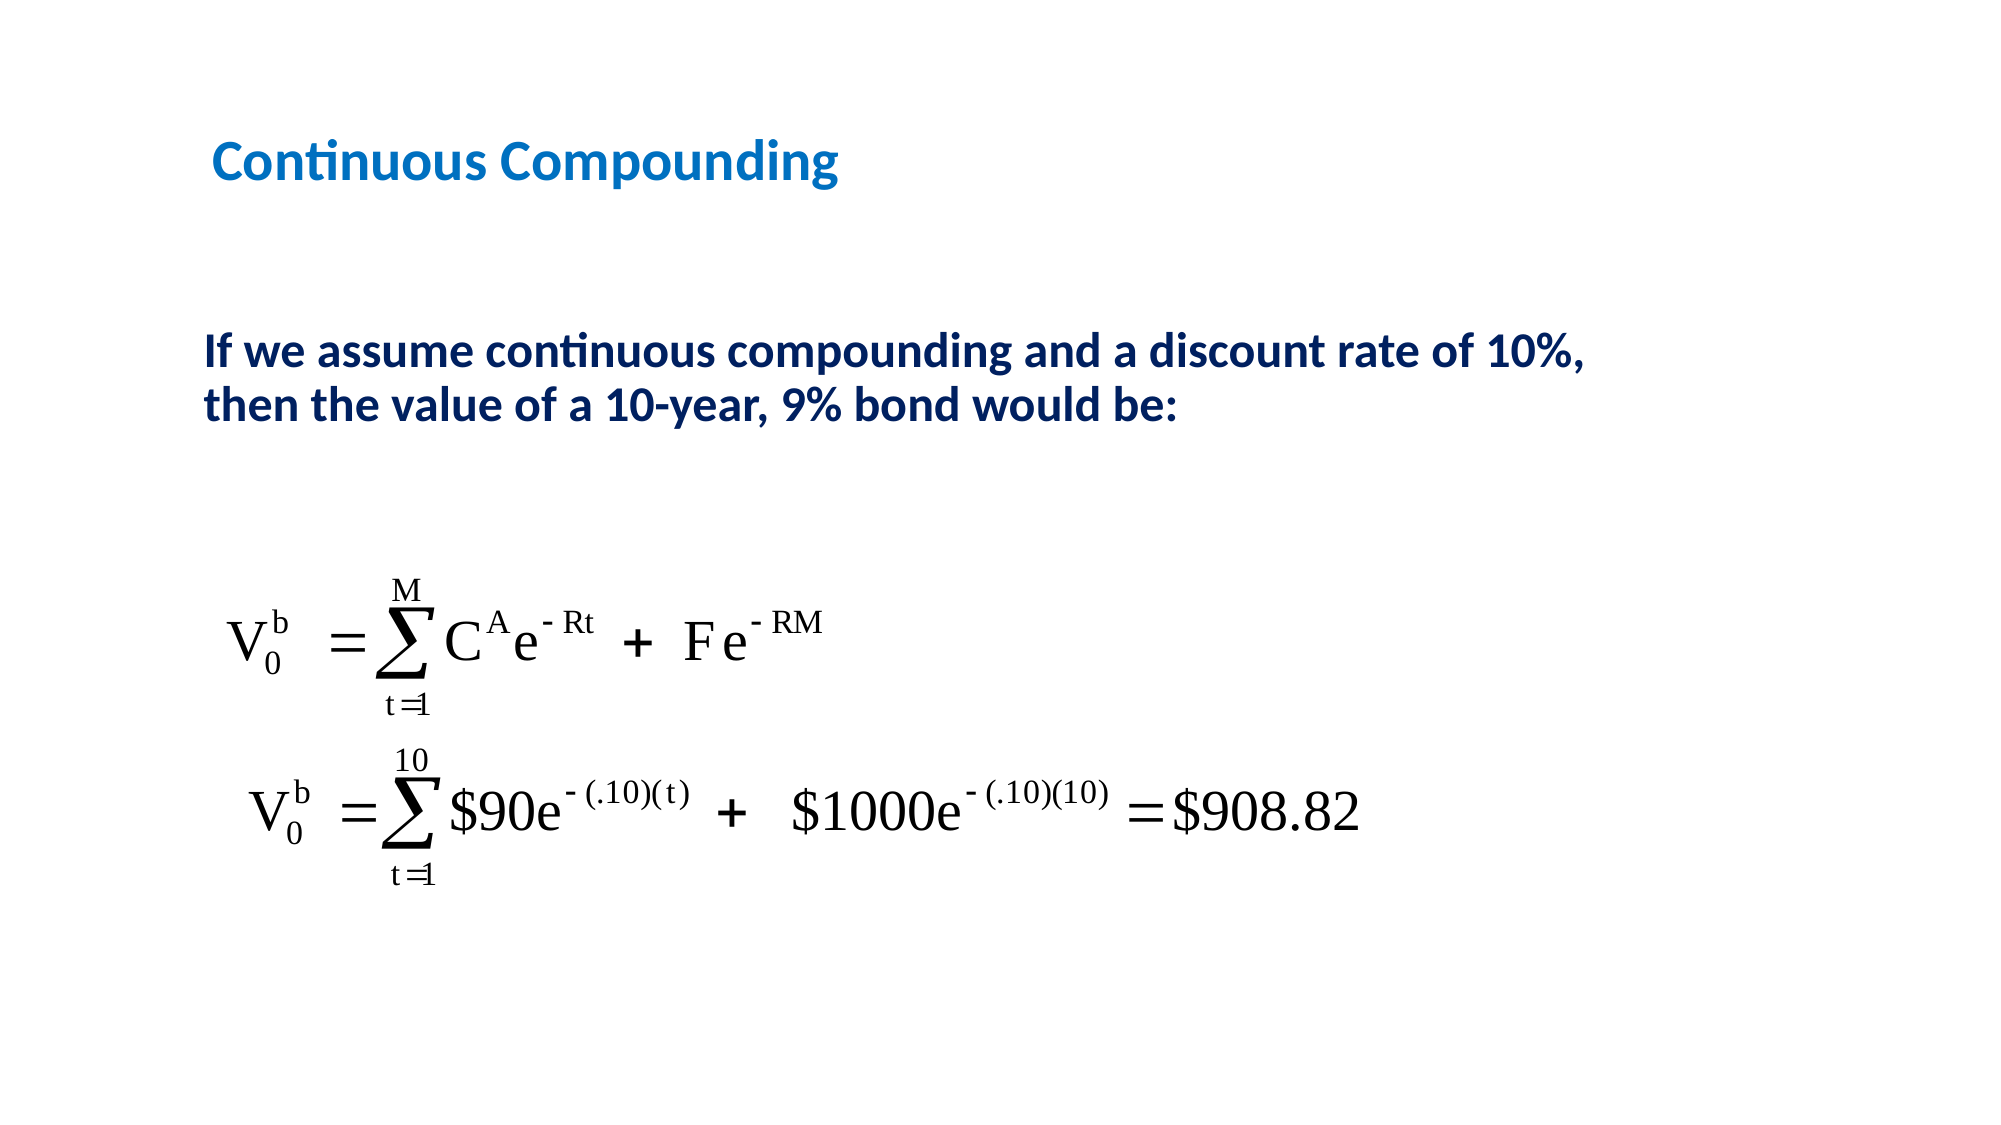

Continuous Compounding
# If we assume continuous compounding and a discount rate of 10%, then the value of a 10-year, 9% bond would be: